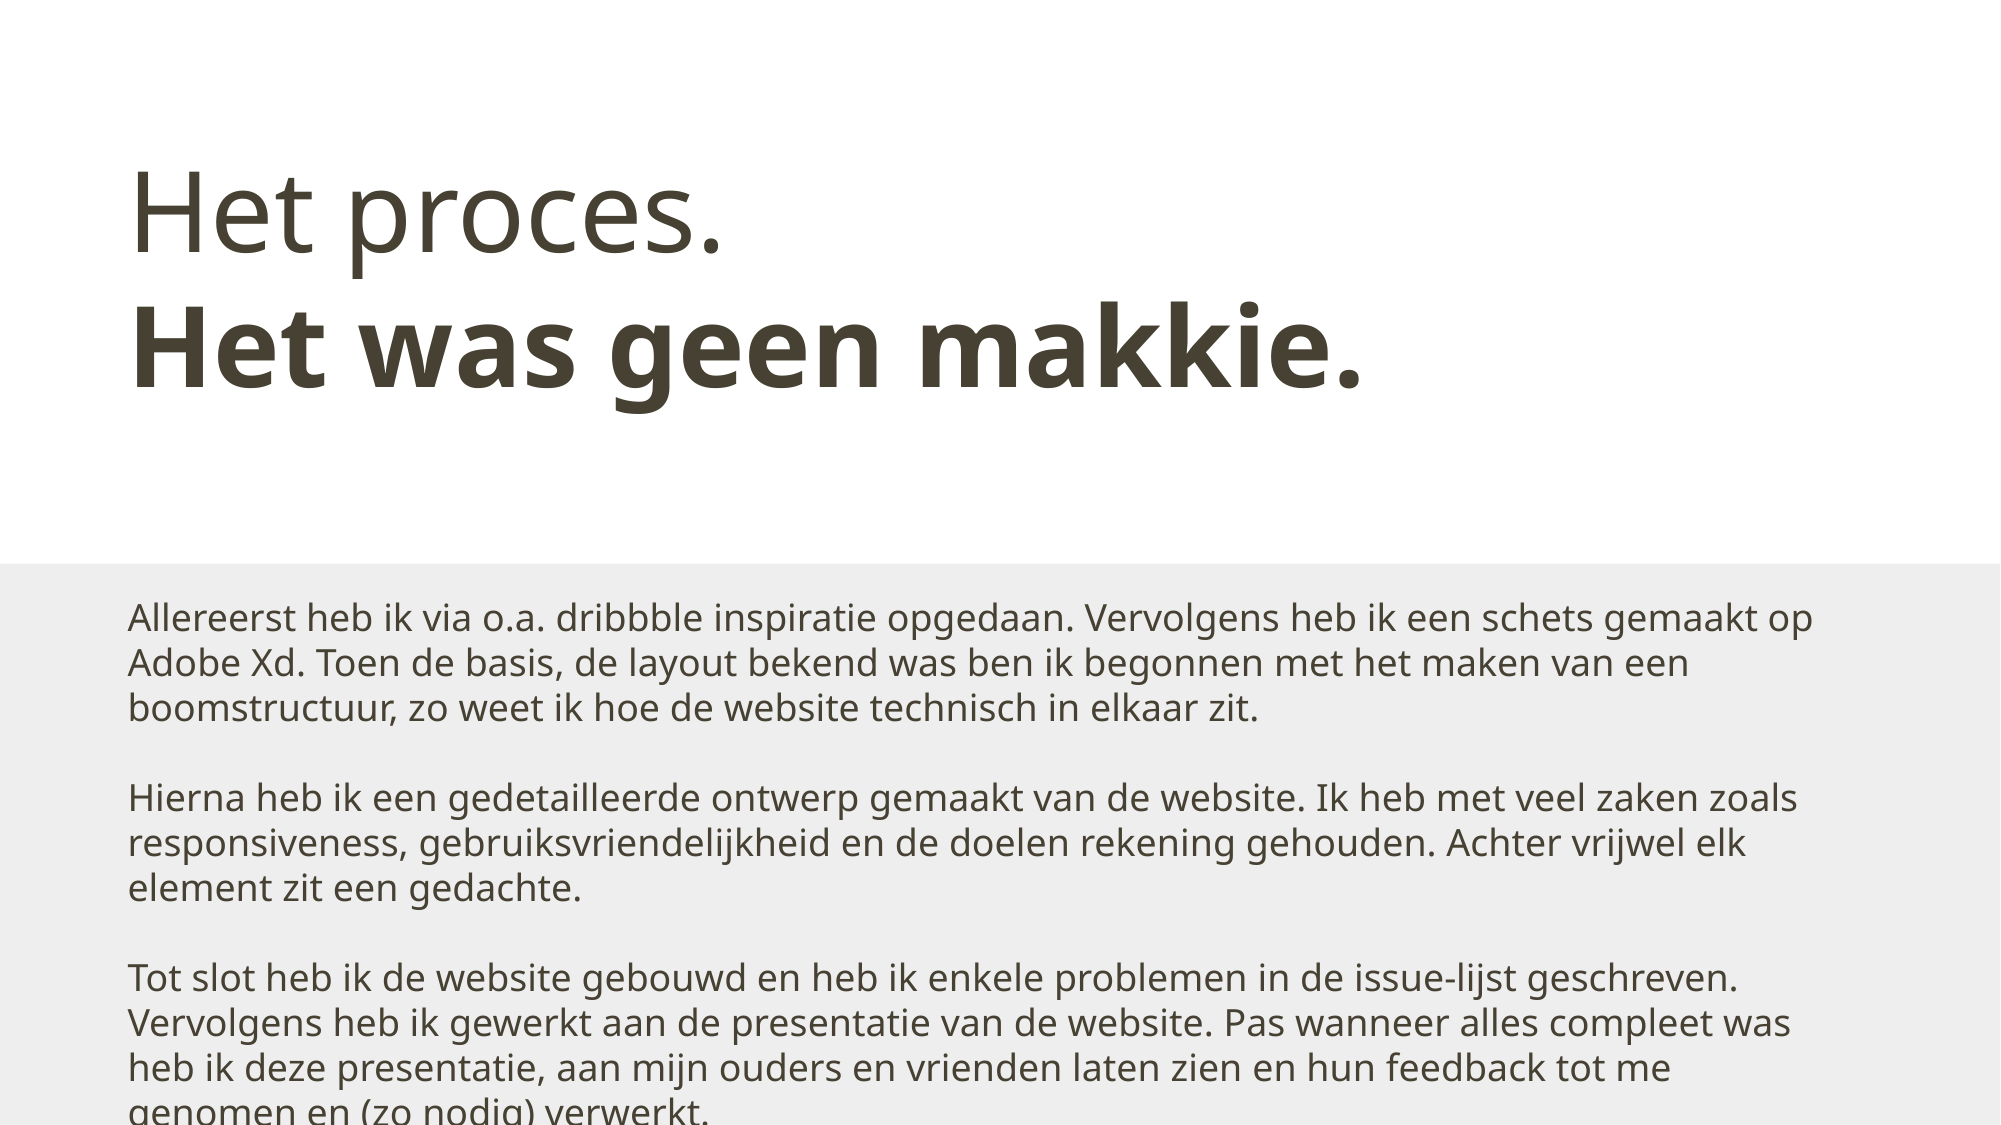

Het proces.
Het was geen makkie.
Allereerst heb ik via o.a. dribbble inspiratie opgedaan. Vervolgens heb ik een schets gemaakt op Adobe Xd. Toen de basis, de layout bekend was ben ik begonnen met het maken van een boomstructuur, zo weet ik hoe de website technisch in elkaar zit.
Hierna heb ik een gedetailleerde ontwerp gemaakt van de website. Ik heb met veel zaken zoals responsiveness, gebruiksvriendelijkheid en de doelen rekening gehouden. Achter vrijwel elk element zit een gedachte.
Tot slot heb ik de website gebouwd en heb ik enkele problemen in de issue-lijst geschreven. Vervolgens heb ik gewerkt aan de presentatie van de website. Pas wanneer alles compleet was heb ik deze presentatie, aan mijn ouders en vrienden laten zien en hun feedback tot me genomen en (zo nodig) verwerkt.